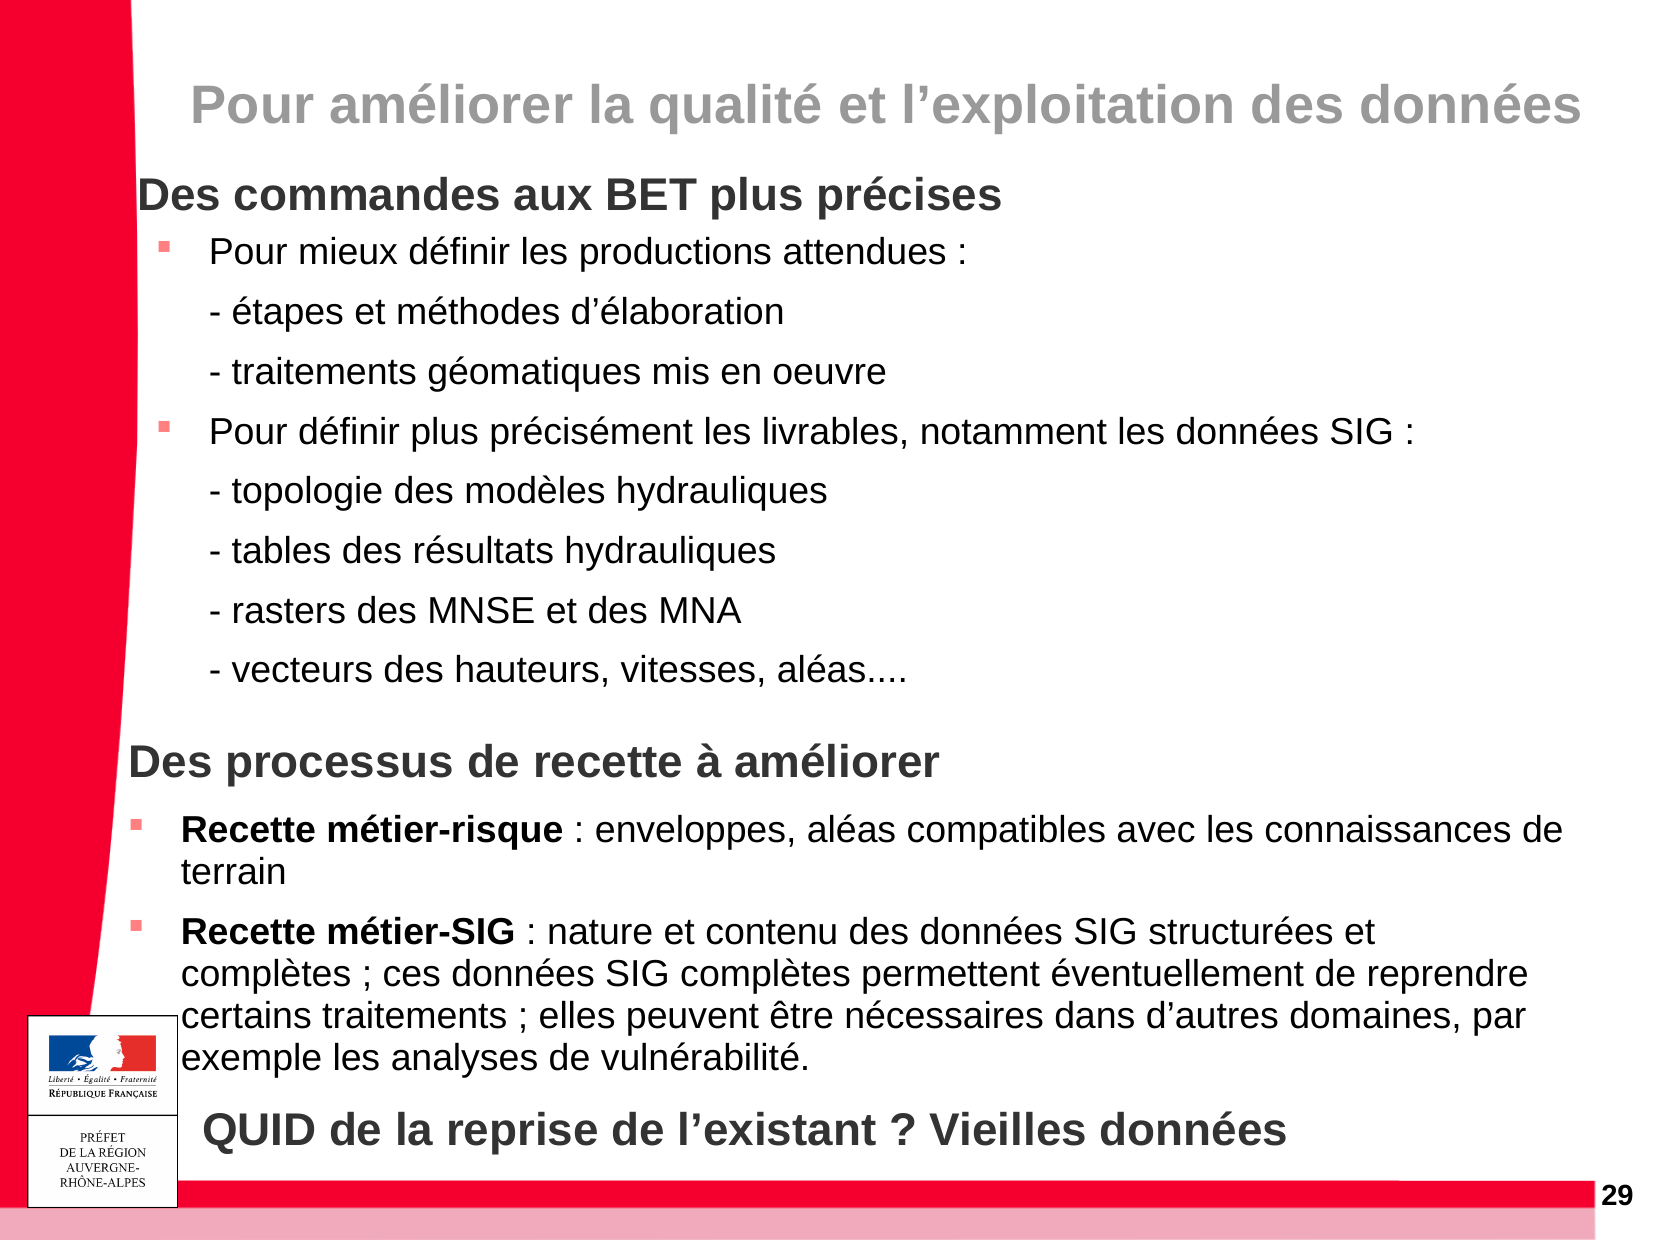

# Pour améliorer la qualité et l’exploitation des données
Des commandes aux BET plus précises
Pour mieux définir les productions attendues :
- étapes et méthodes d’élaboration
- traitements géomatiques mis en oeuvre
Pour définir plus précisément les livrables, notamment les données SIG :
- topologie des modèles hydrauliques
- tables des résultats hydrauliques
- rasters des MNSE et des MNA
- vecteurs des hauteurs, vitesses, aléas....
Des processus de recette à améliorer
Recette métier-risque : enveloppes, aléas compatibles avec les connaissances de terrain
Recette métier-SIG : nature et contenu des données SIG structurées et complètes ; ces données SIG complètes permettent éventuellement de reprendre certains traitements ; elles peuvent être nécessaires dans d’autres domaines, par exemple les analyses de vulnérabilité.
QUID de la reprise de l’existant ? Vieilles données
29